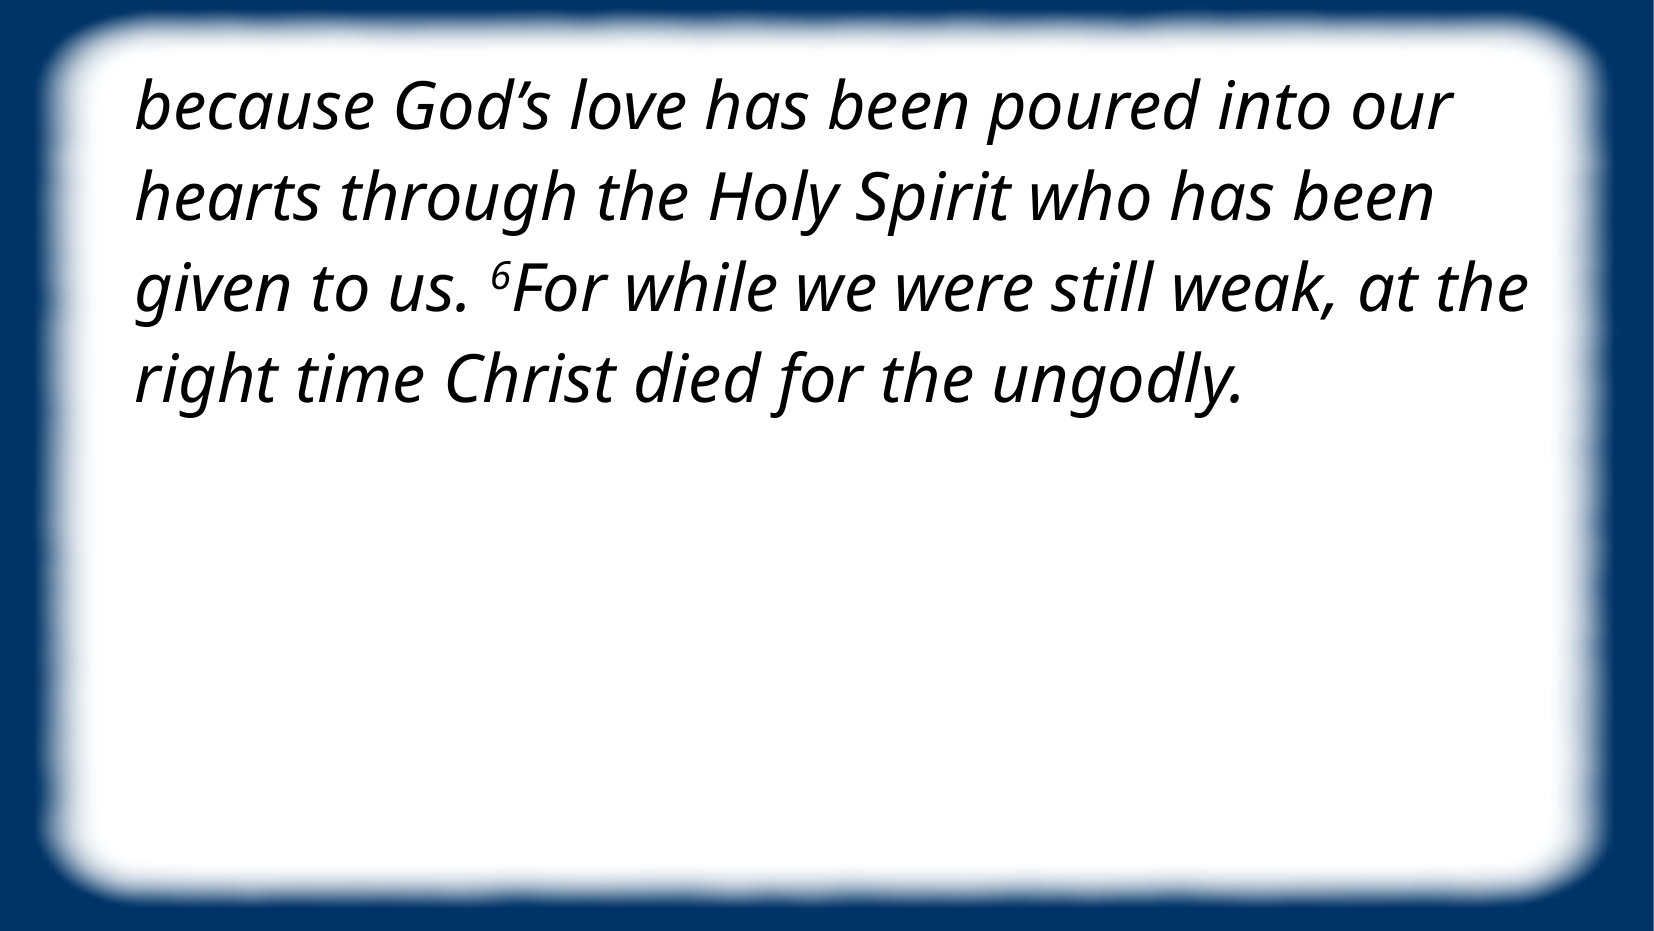

because God’s love has been poured into our hearts through the Holy Spirit who has been given to us. 6For while we were still weak, at the right time Christ died for the ungodly.